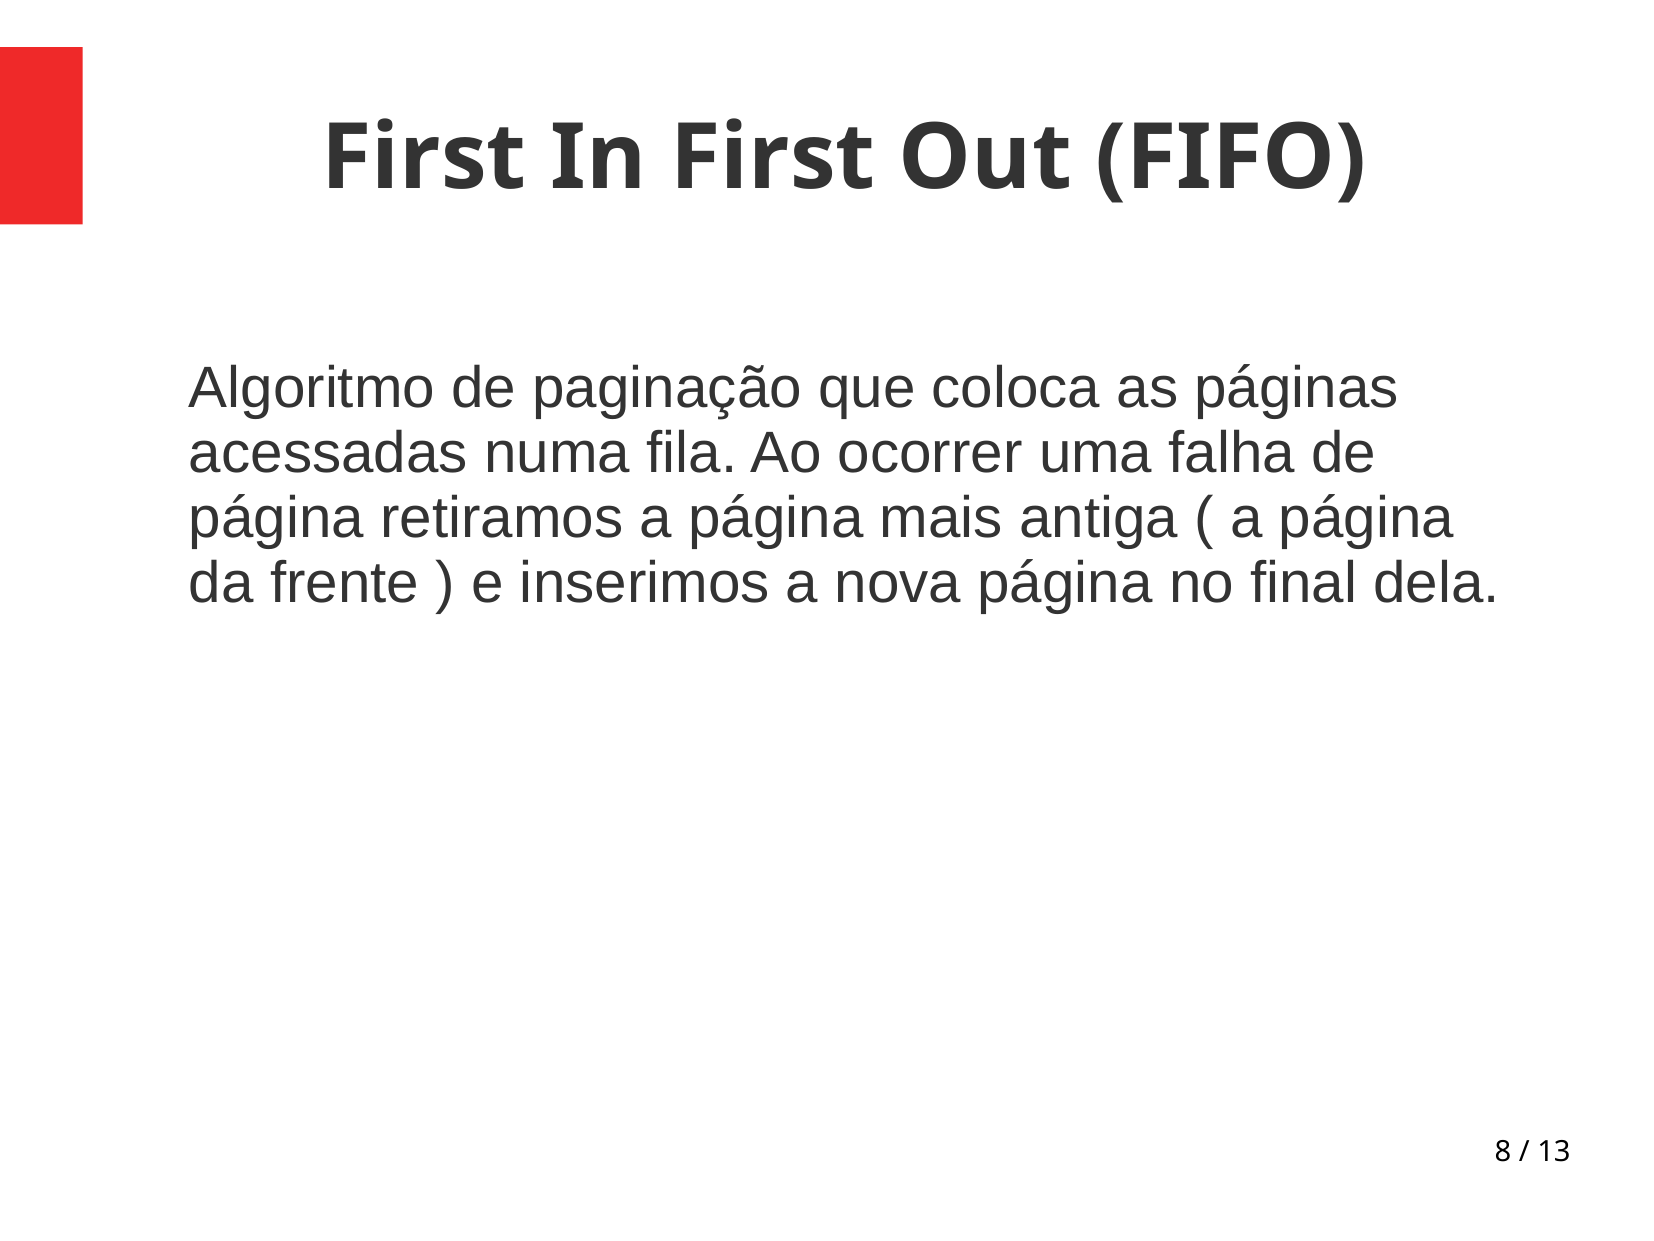

# First In First Out (FIFO)
Algoritmo de paginação que coloca as páginas acessadas numa fila. Ao ocorrer uma falha de página retiramos a página mais antiga ( a página da frente ) e inserimos a nova página no final dela.
8